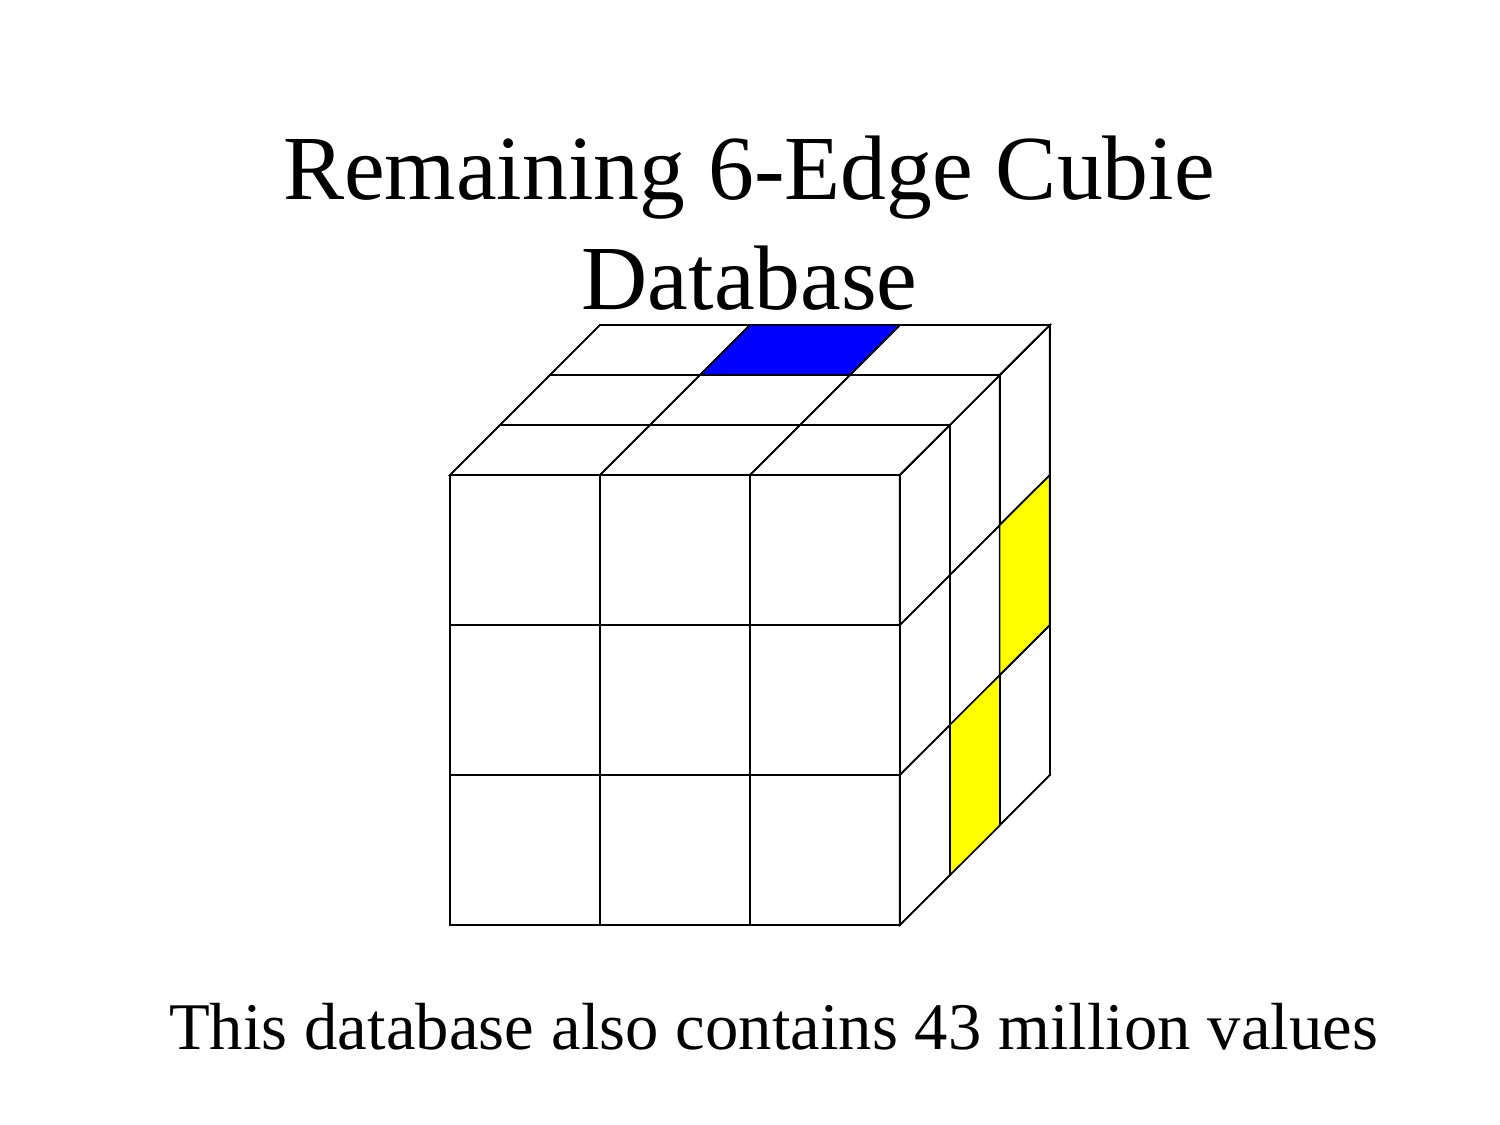

# Remaining 6-Edge Cubie Database
This database also contains 43 million values